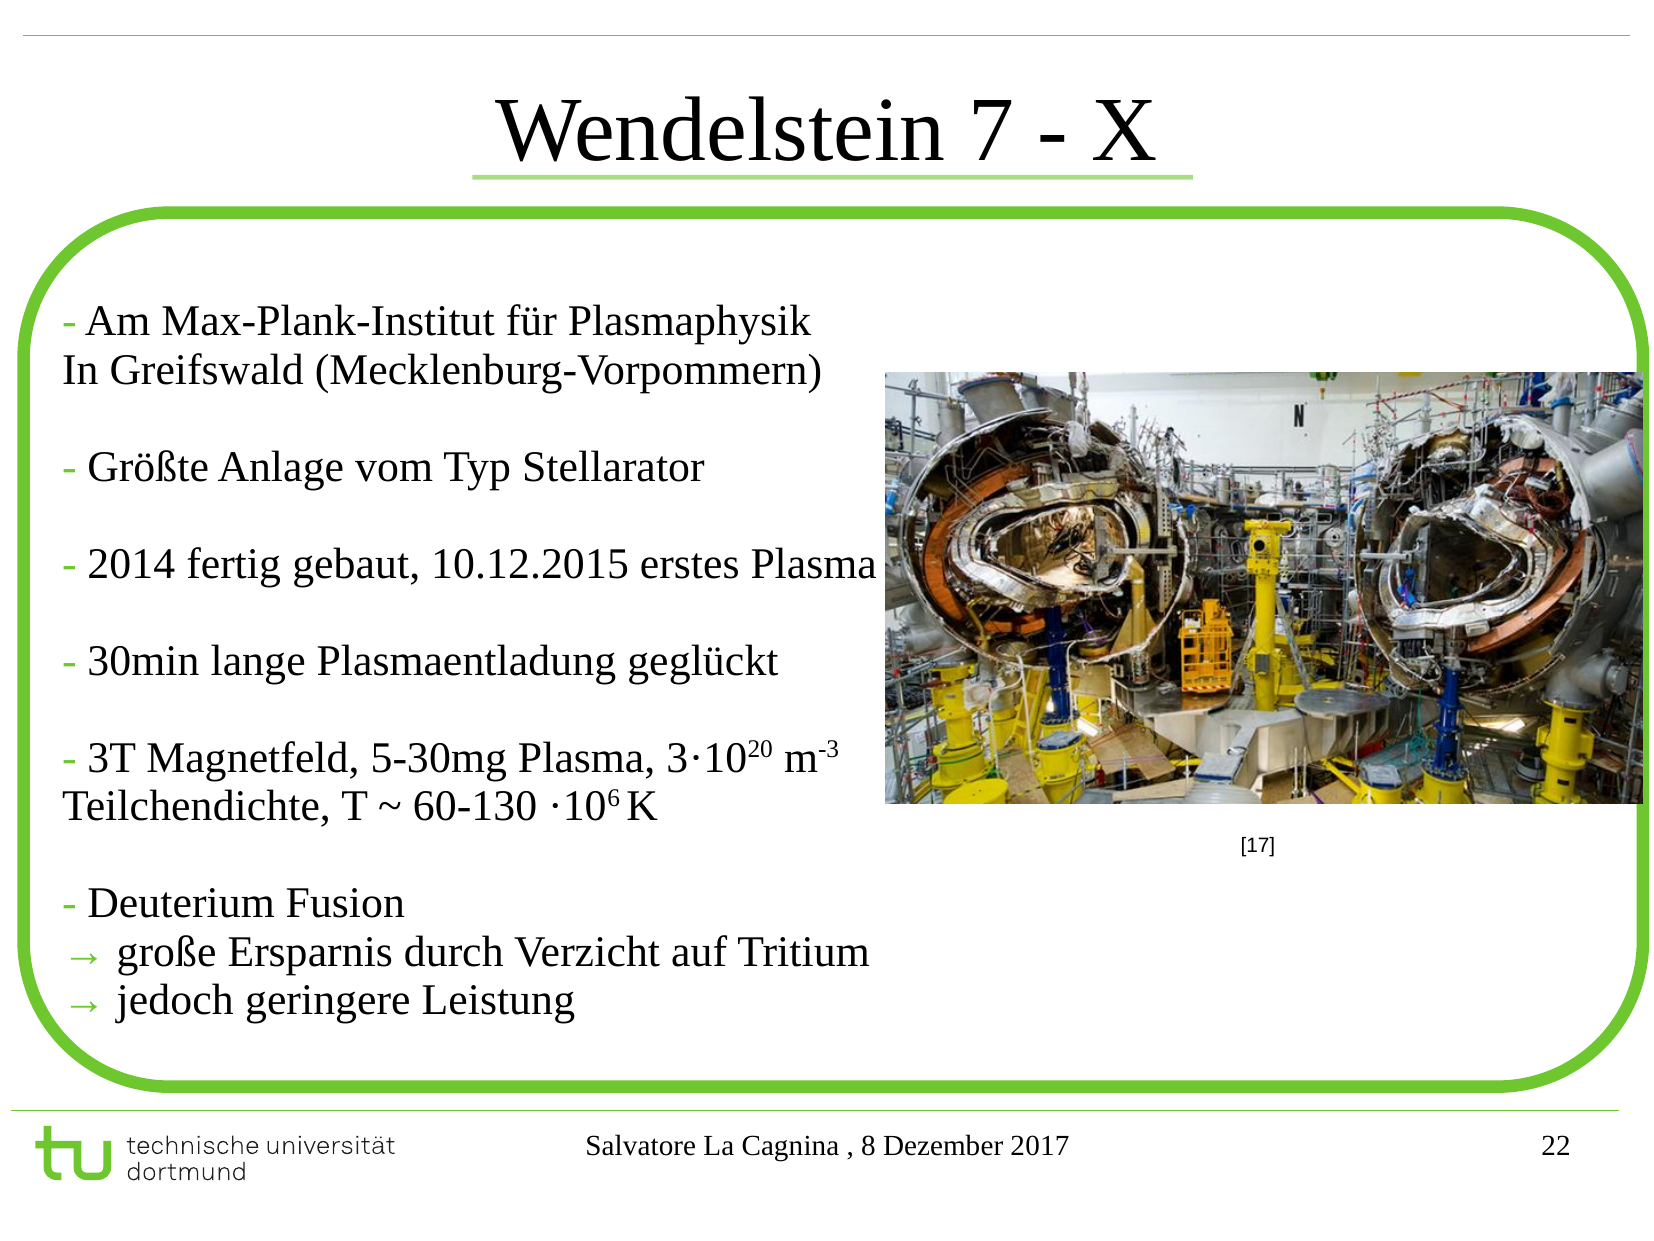

# Wendelstein 7 - X
- Am Max-Plank-Institut für Plasmaphysik
In Greifswald (Mecklenburg-Vorpommern)
- Größte Anlage vom Typ Stellarator
- 2014 fertig gebaut, 10.12.2015 erstes Plasma
- 30min lange Plasmaentladung geglückt
- 3T Magnetfeld, 5-30mg Plasma, 3·1020 m-3 Teilchendichte, T ~ 60-130 ·106 K
- Deuterium Fusion
→ große Ersparnis durch Verzicht auf Tritium
→ jedoch geringere Leistung
[17]
Salvatore La Cagnina , 8 Dezember 2017
22